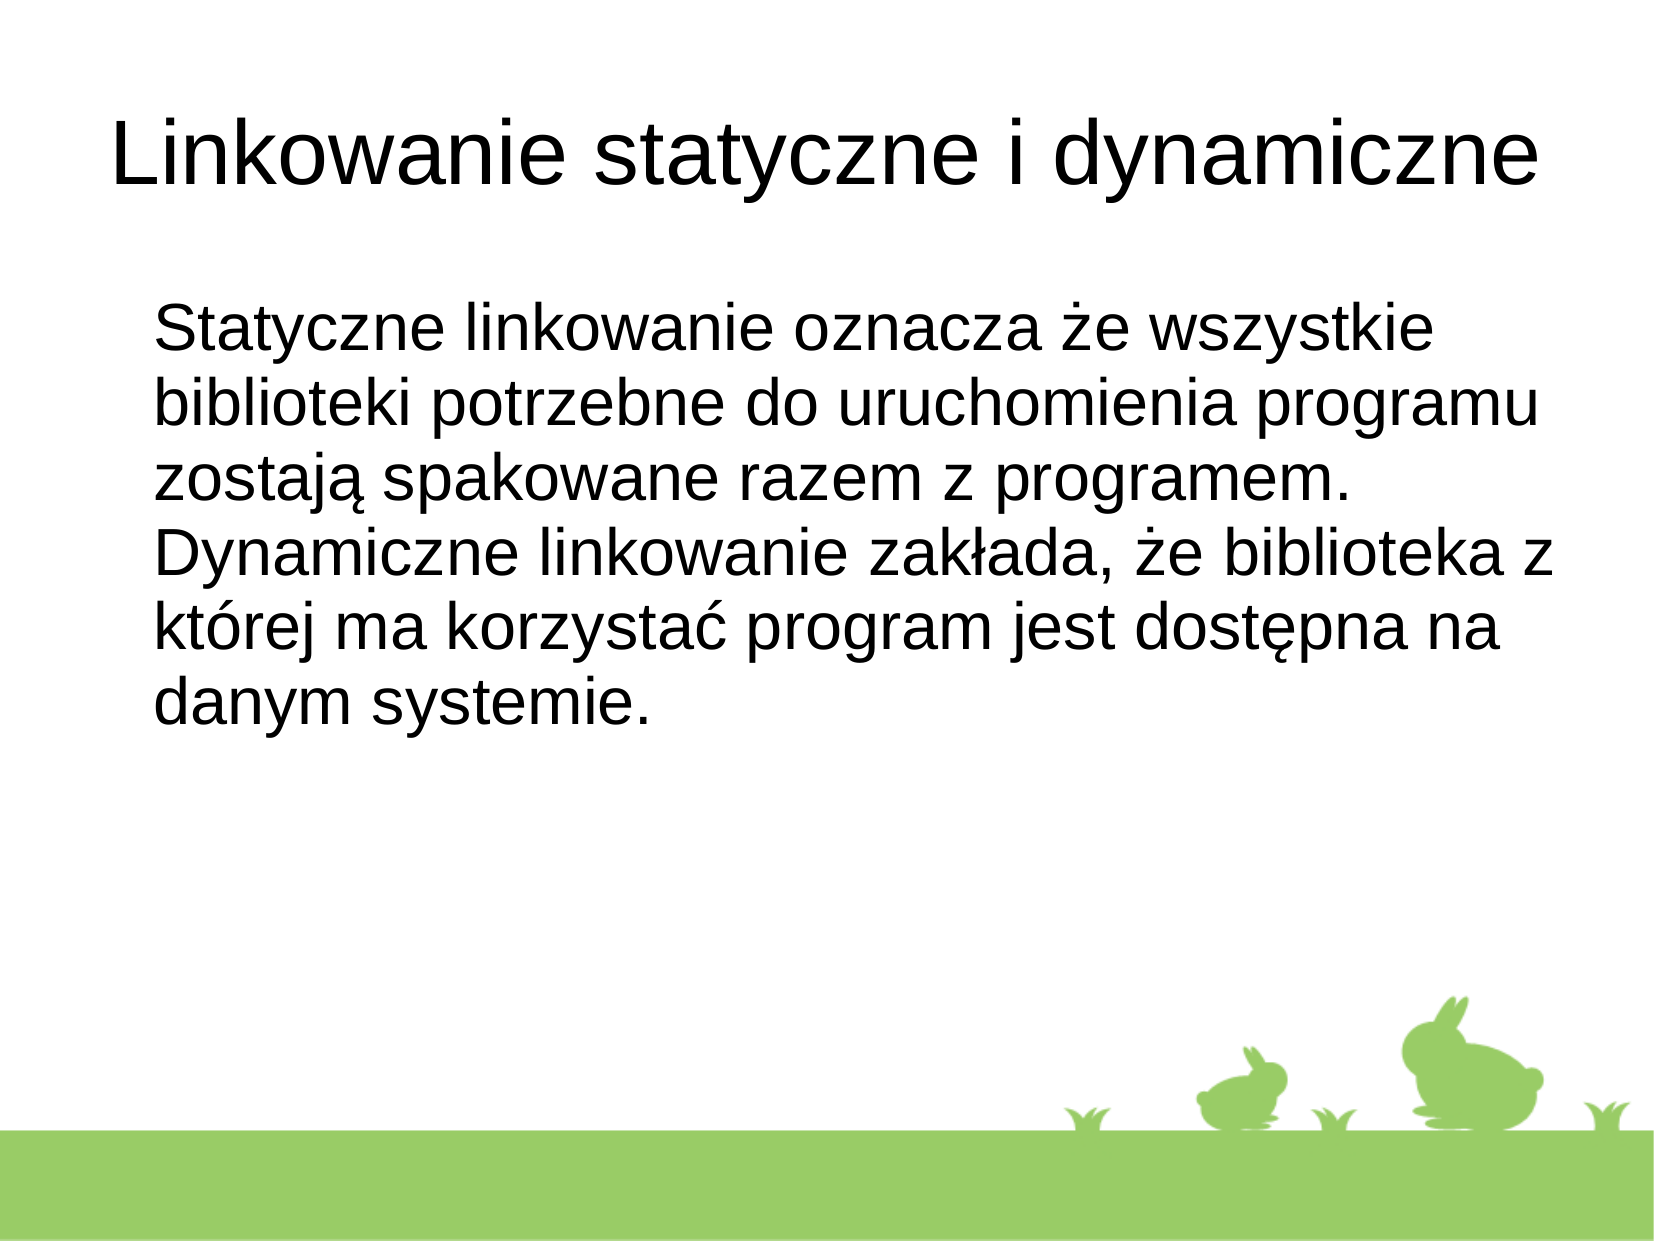

# Linkowanie statyczne i dynamiczne
Statyczne linkowanie oznacza że wszystkie biblioteki potrzebne do uruchomienia programu zostają spakowane razem z programem. Dynamiczne linkowanie zakłada, że biblioteka z której ma korzystać program jest dostępna na danym systemie.